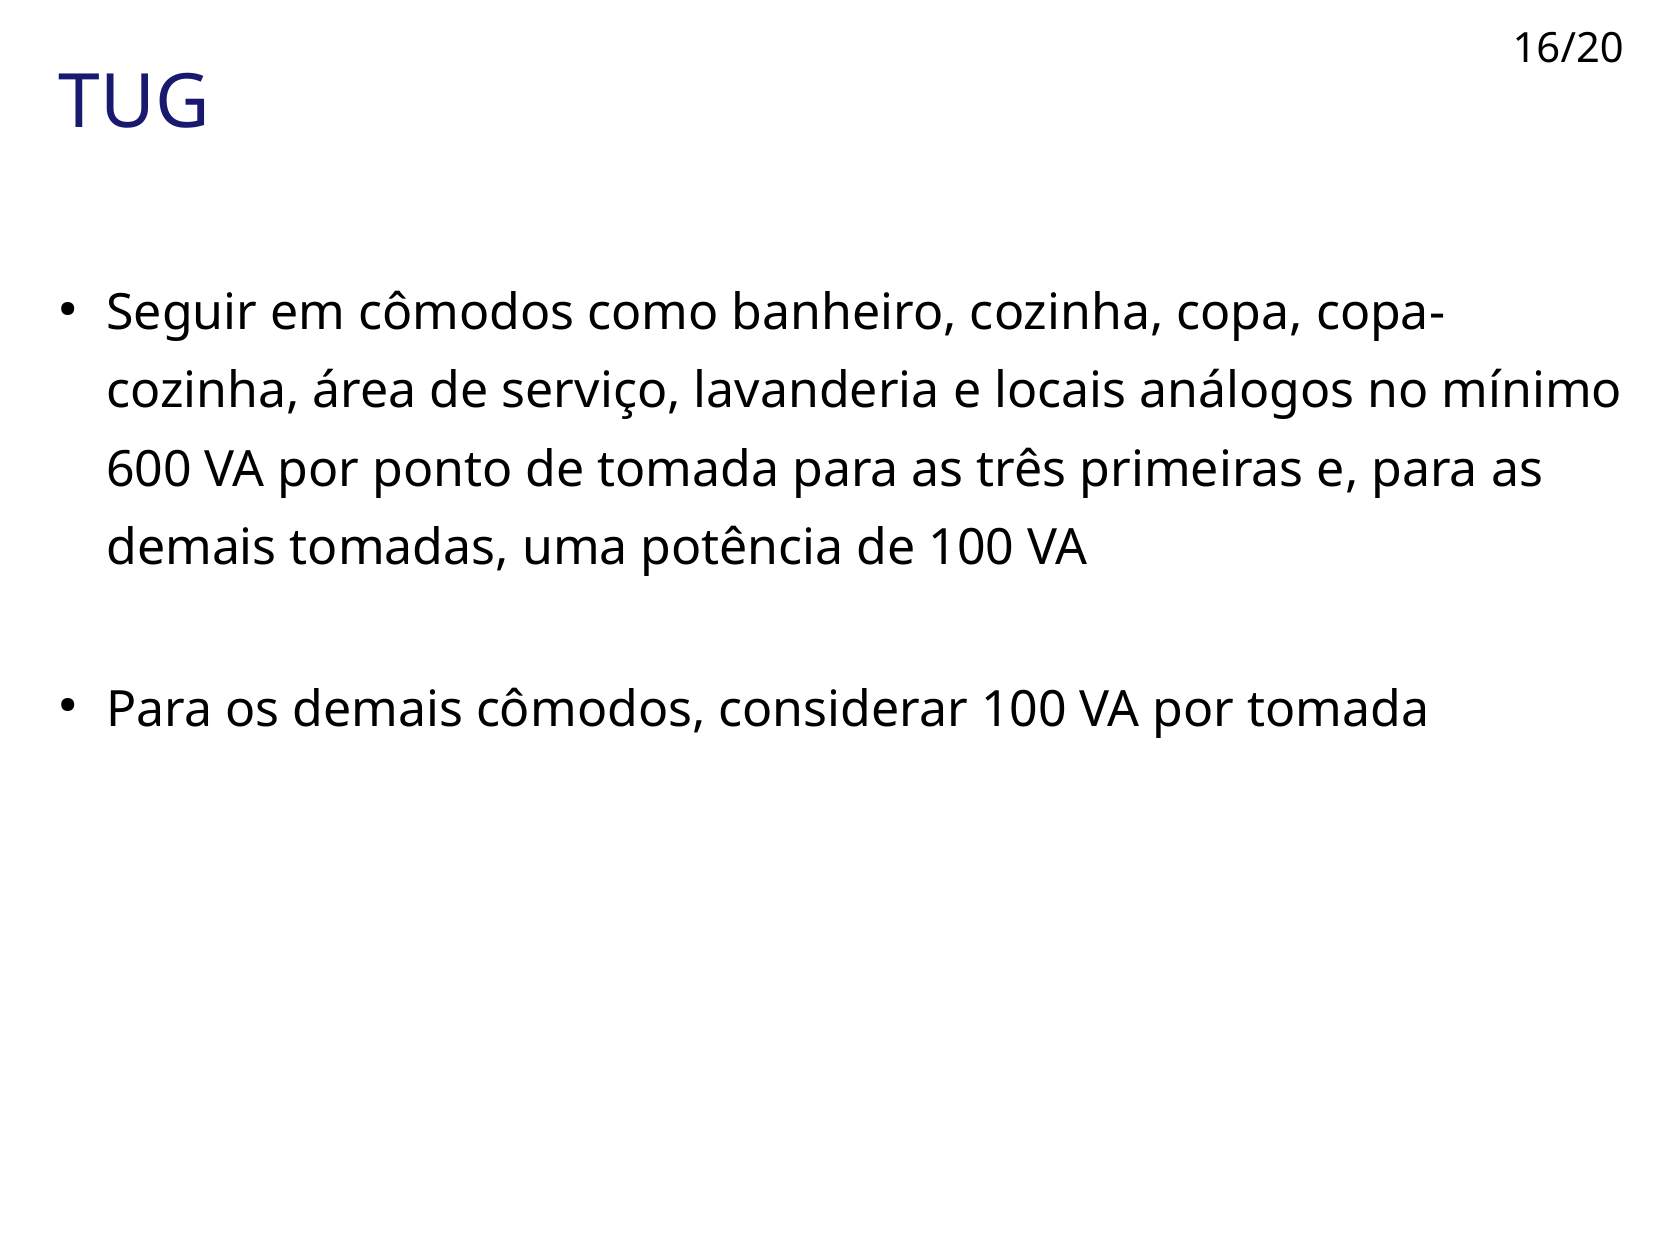

16
# TUG
Seguir em cômodos como banheiro, cozinha, copa, copa-cozinha, área de serviço, lavanderia e locais análogos no mínimo 600 VA por ponto de tomada para as três primeiras e, para as demais tomadas, uma potência de 100 VA
Para os demais cômodos, considerar 100 VA por tomada